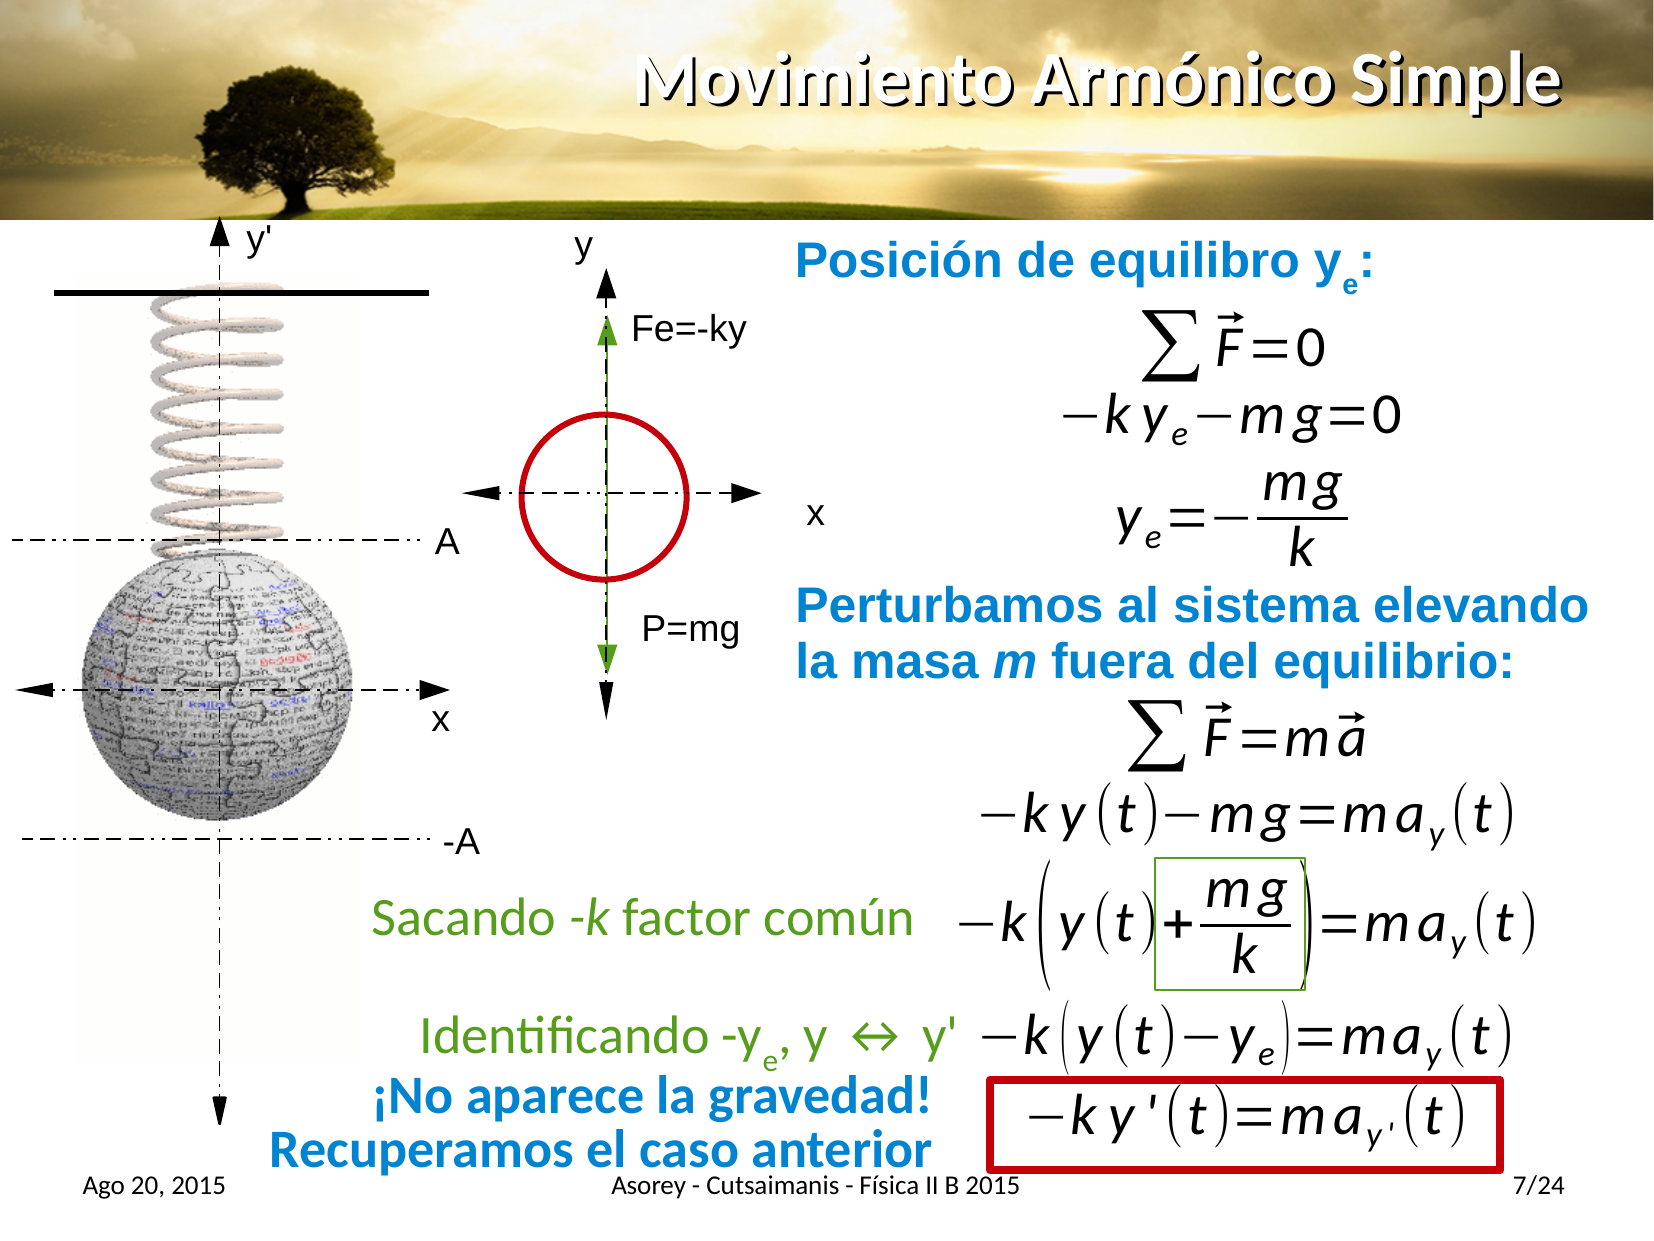

# Movimiento Armónico Simple
y'
y
Posición de equilibro ye:
Fe=-ky
x
A
Perturbamos al sistema elevando
la masa m fuera del equilibrio:
P=mg
x
-A
Sacando -k factor común
Identificando -ye, y ↔ y'
¡No aparece la gravedad!
Recuperamos el caso anterior
Ago 20, 2015
Asorey - Cutsaimanis - Física II B 2015
7